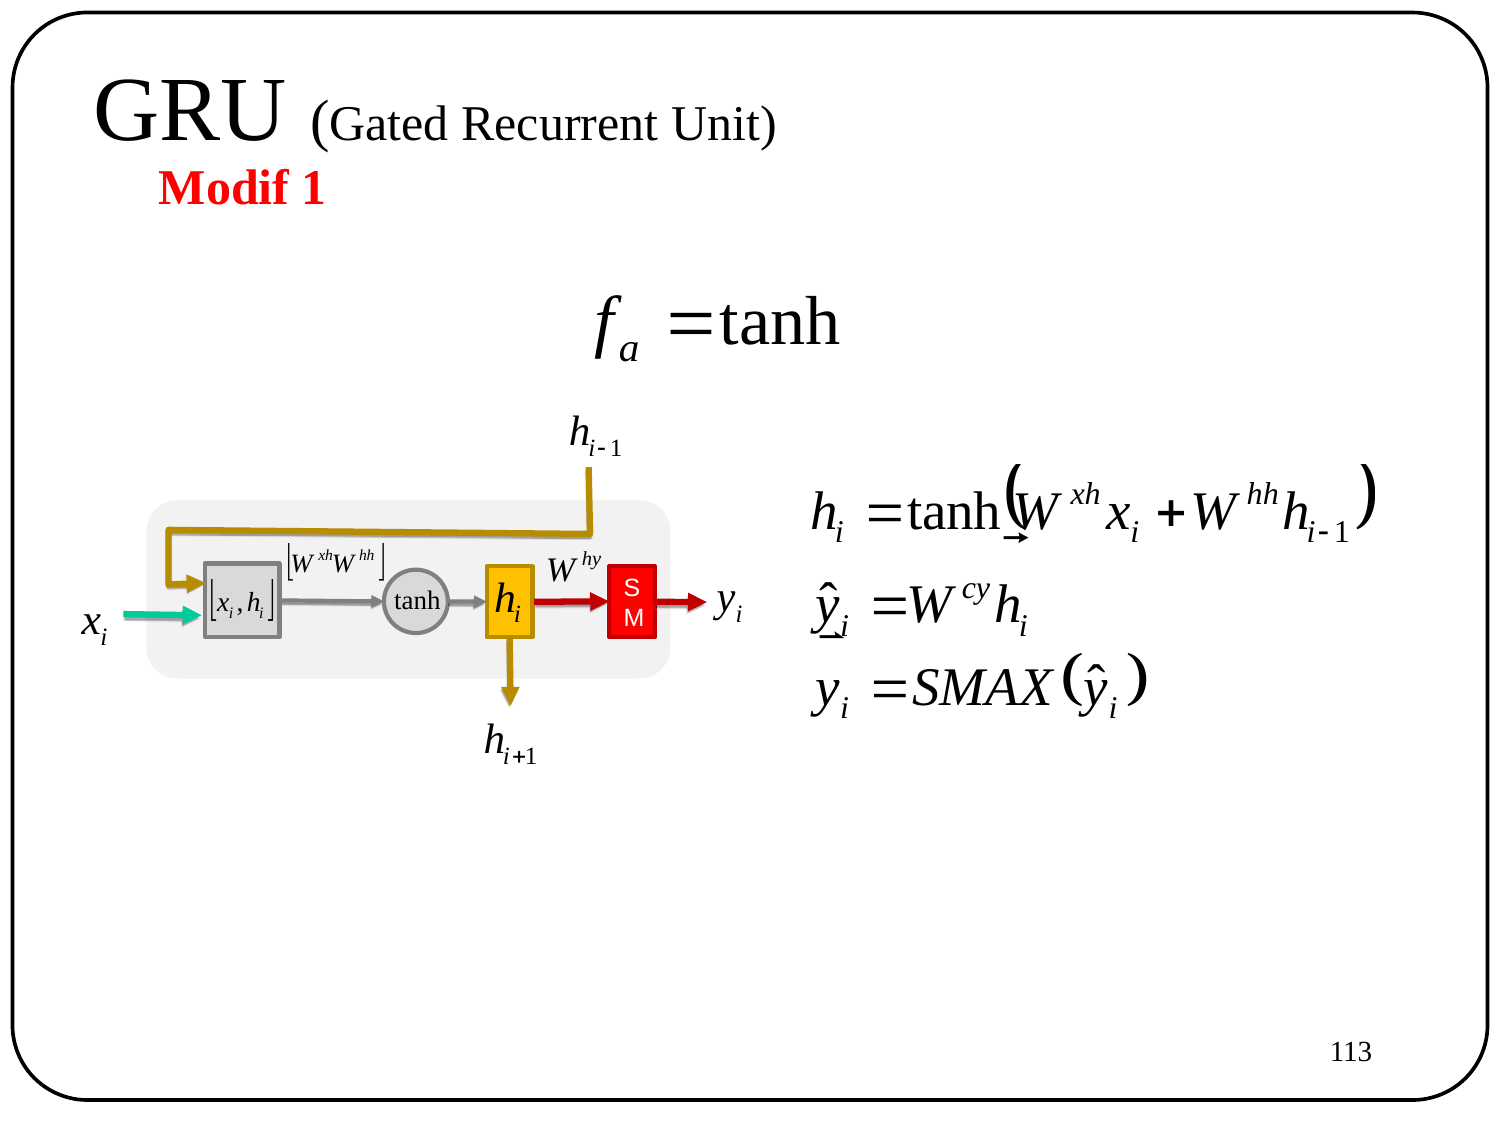

# GRU (Gated Recurrent Unit)
Modif 1
SM